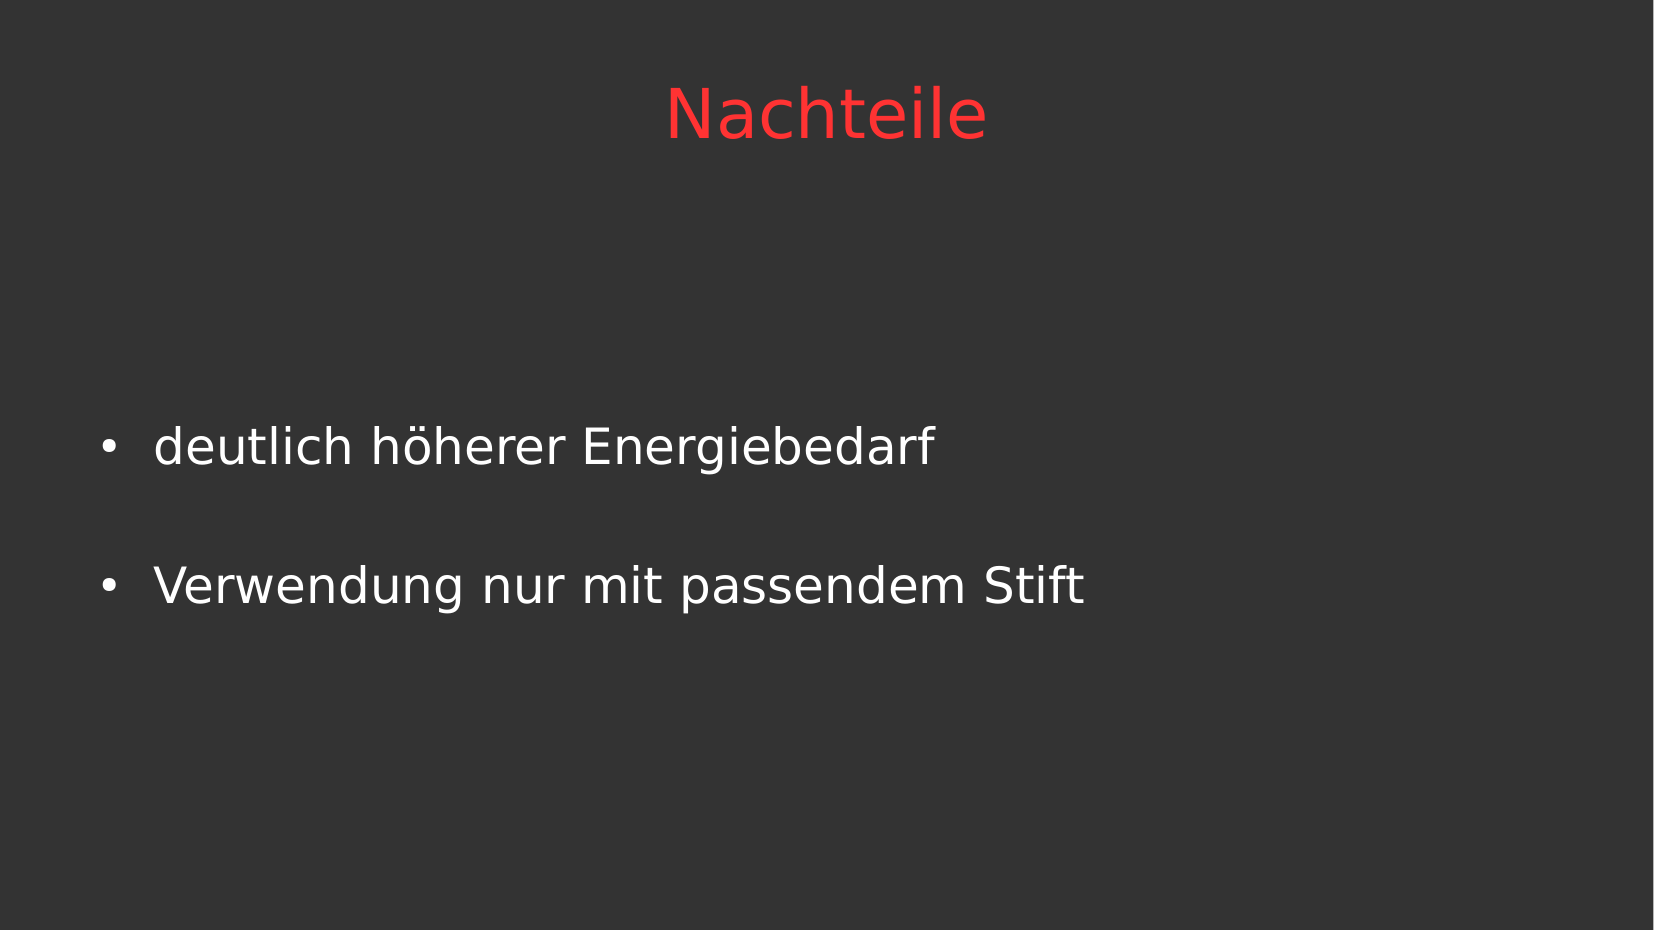

# Nachteile
deutlich höherer Energiebedarf
Verwendung nur mit passendem Stift